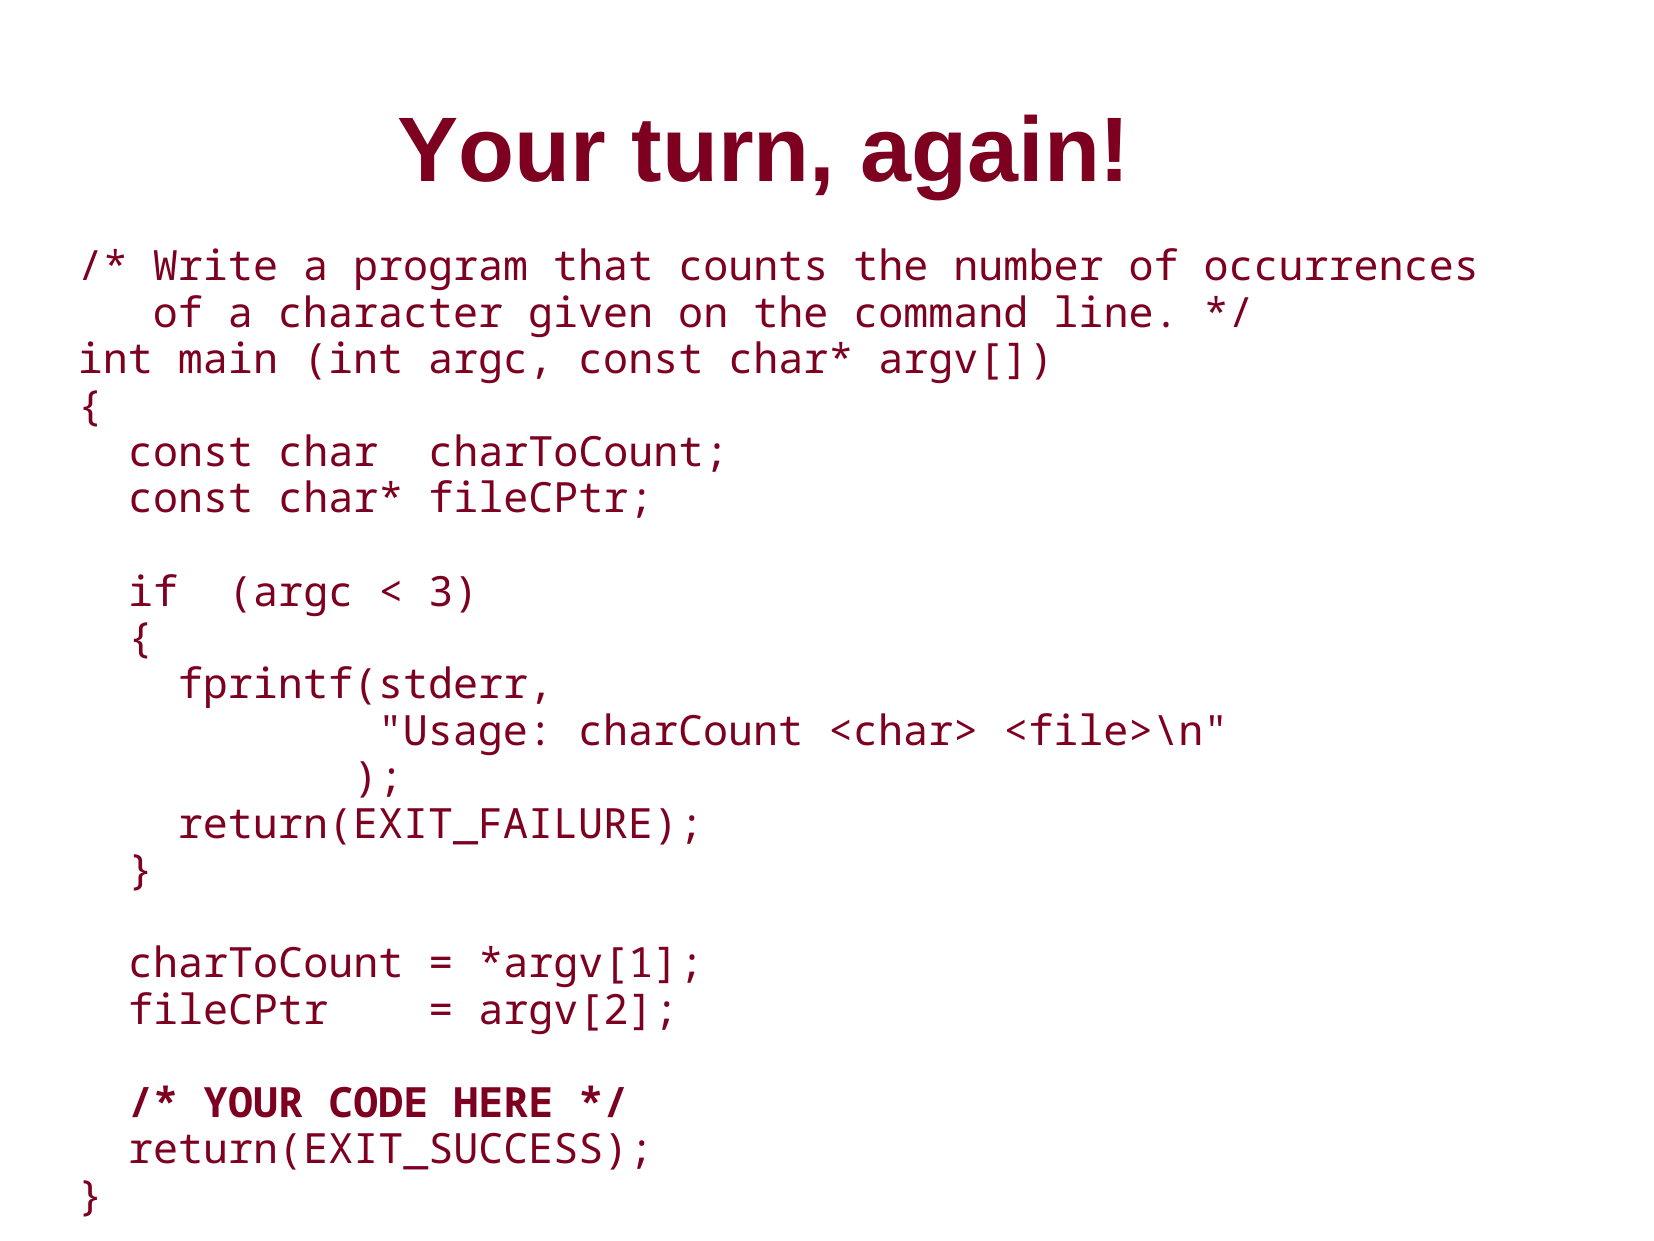

# Your turn, again!
/* Write a program that counts the number of occurrences
 of a character given on the command line. */
int main (int argc, const char* argv[])
{
 const char charToCount;
 const char* fileCPtr;
 if (argc < 3)
 {
 fprintf(stderr,
 "Usage: charCount <char> <file>\n"
 );
 return(EXIT_FAILURE);
 }
 charToCount = *argv[1];
 fileCPtr = argv[2];
 /* YOUR CODE HERE */
 return(EXIT_SUCCESS);
}